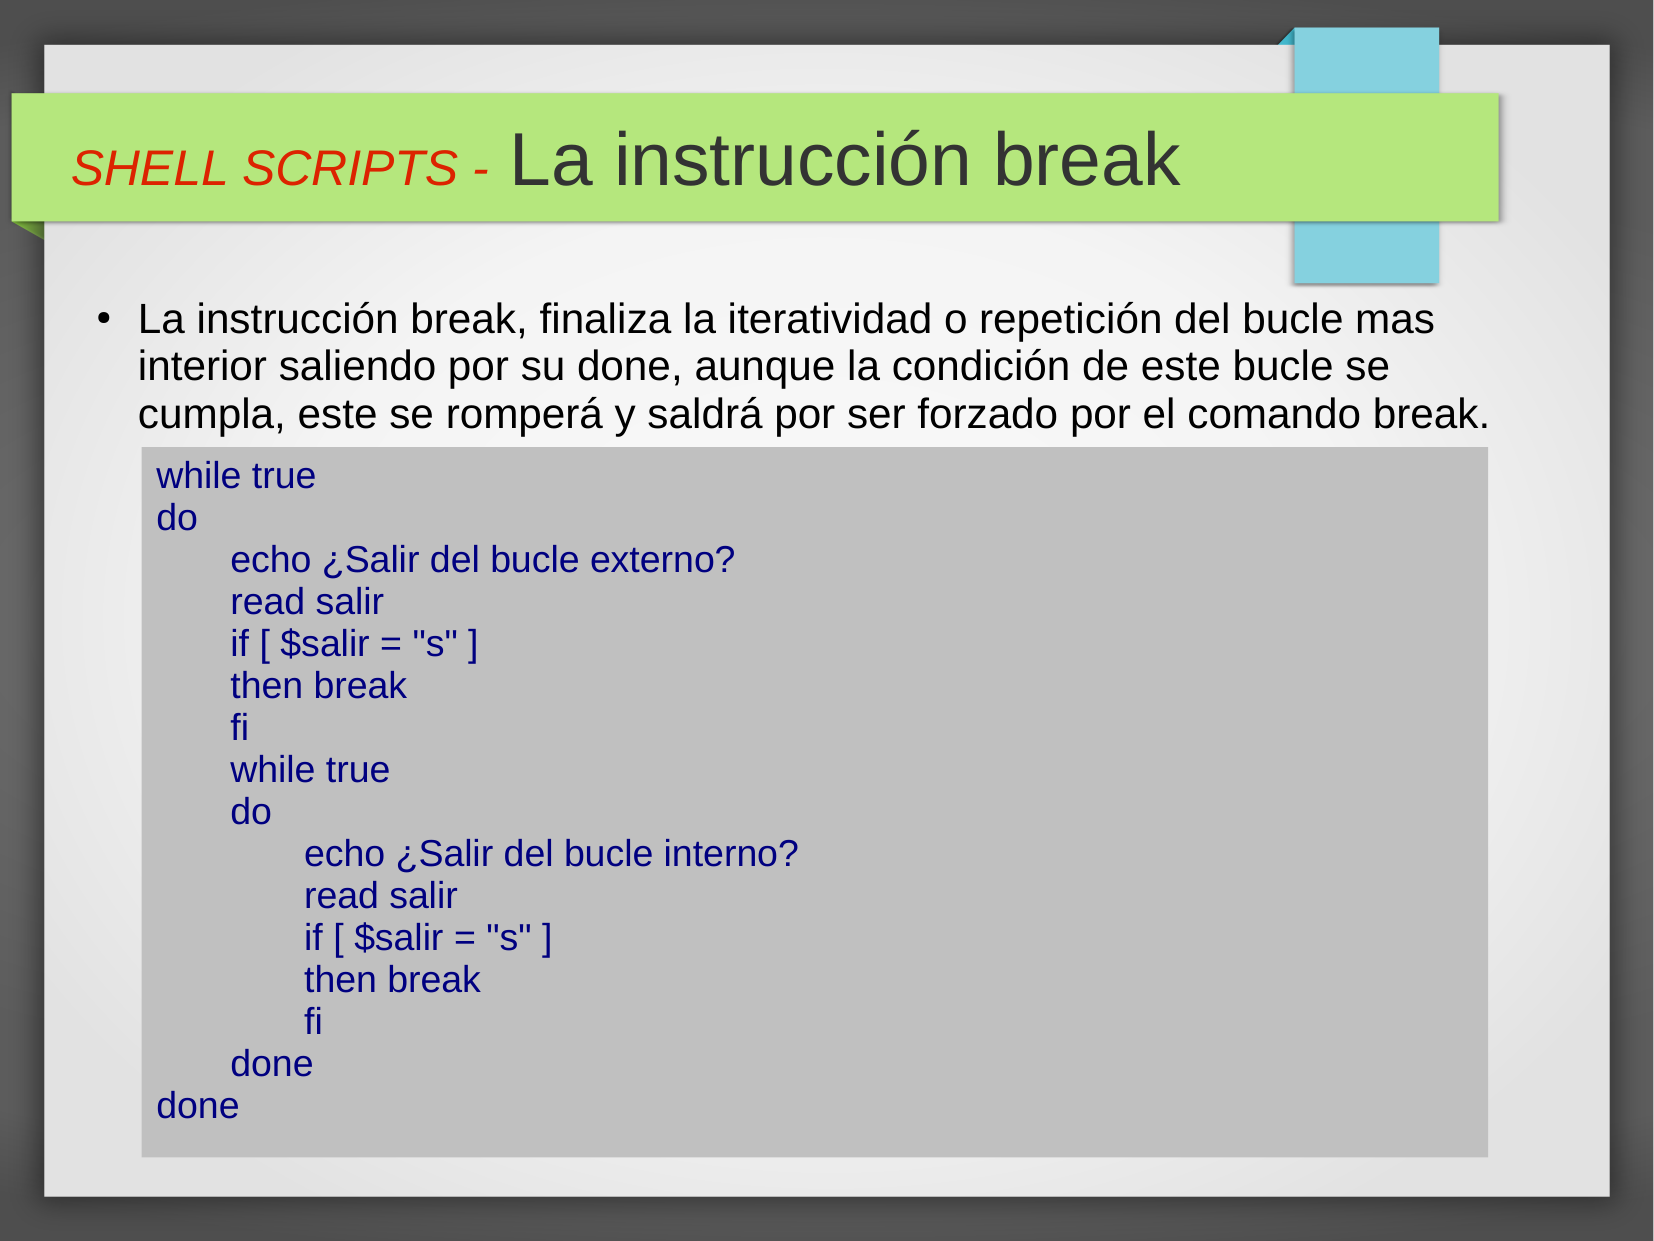

# SHELL SCRIPTS - La instrucción break
La instrucción break, finaliza la iteratividad o repetición del bucle mas interior saliendo por su done, aunque la condición de este bucle se cumpla, este se romperá y saldrá por ser forzado por el comando break.
while true
do
	echo ¿Salir del bucle externo?
	read salir
	if [ $salir = "s" ]
	then break
	fi
	while true
	do
		echo ¿Salir del bucle interno?
		read salir
		if [ $salir = "s" ]
		then break
		fi
	done
done